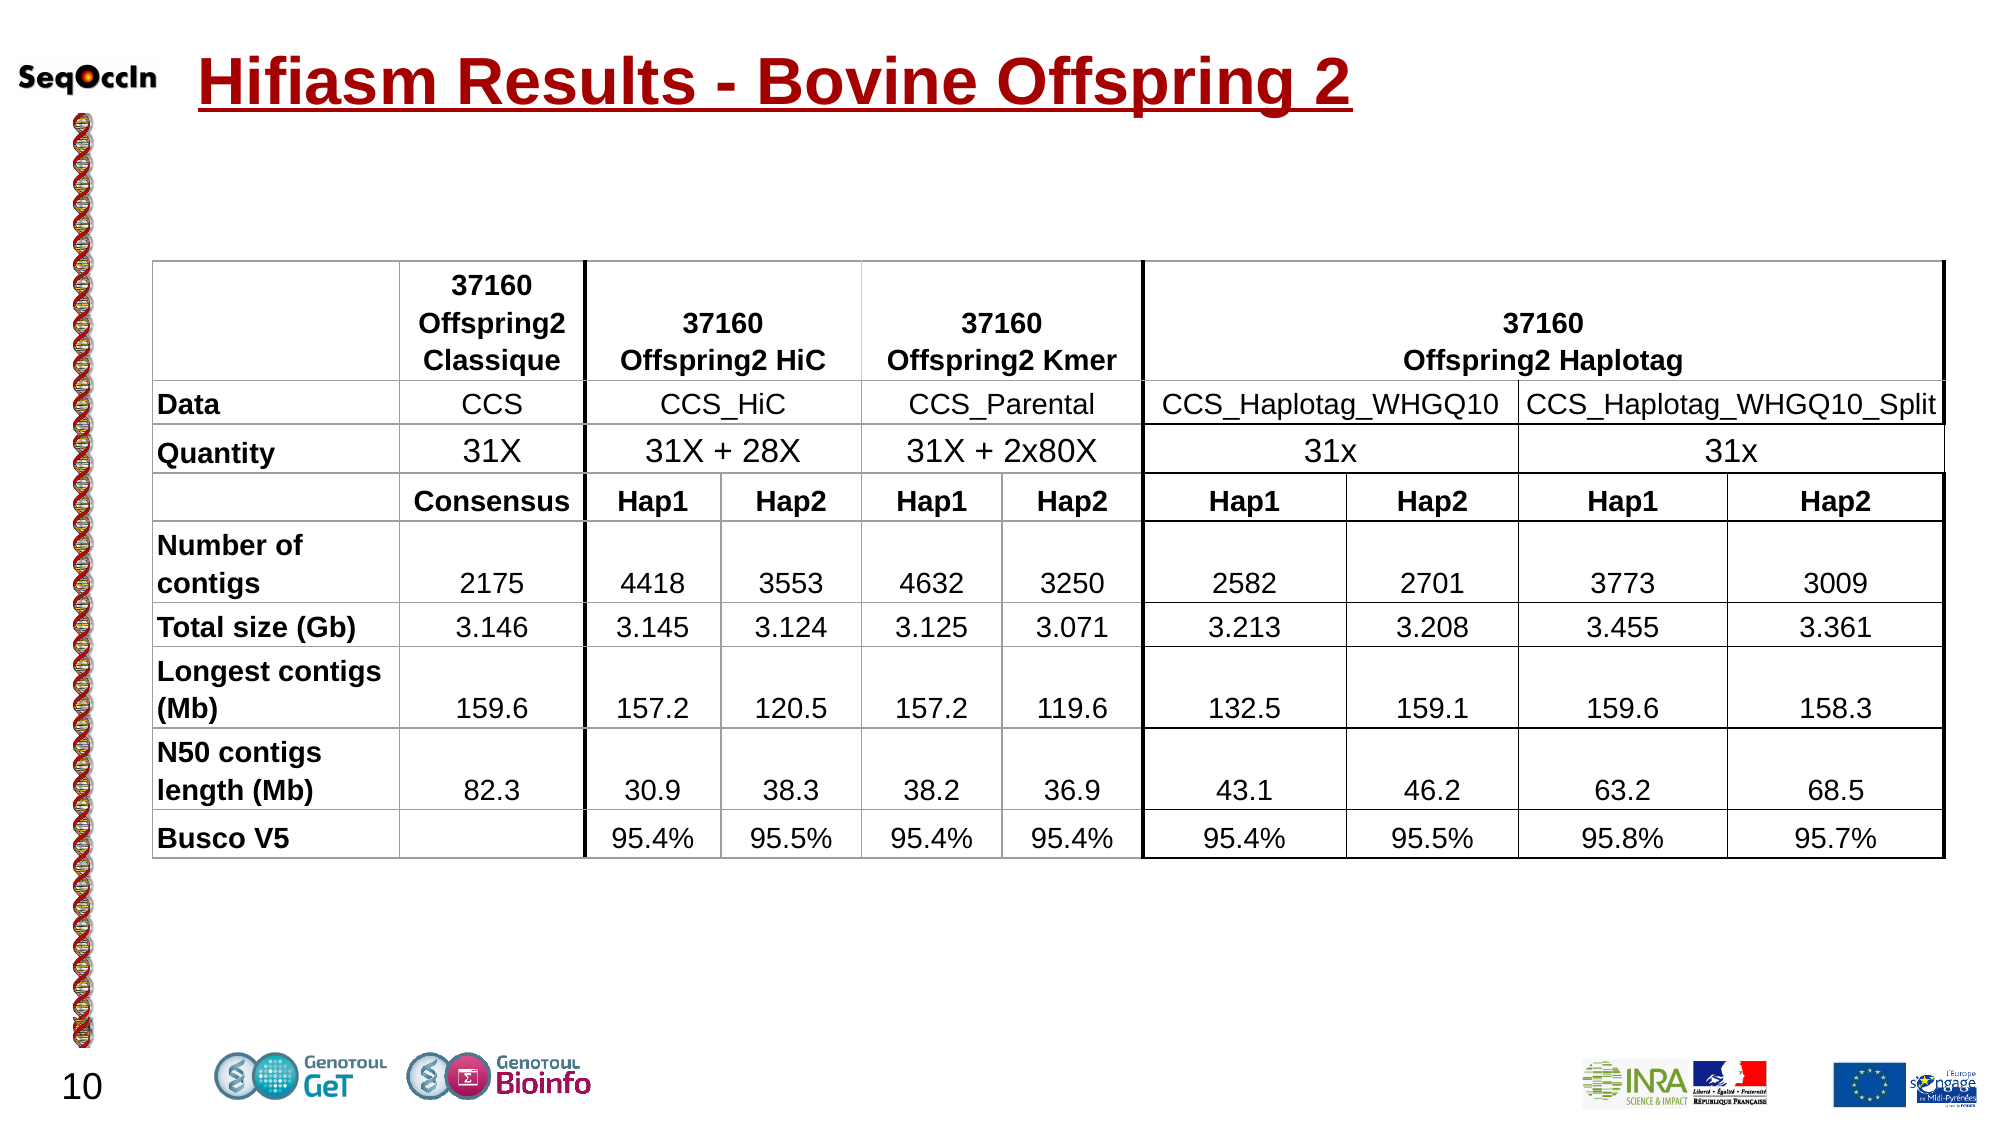

Hifiasm Results - Bovine Offspring 2
| | 37160 Offspring2 Classique | 37160 Offspring2 HiC | | 37160 Offspring2 Kmer | | 37160 Offspring2 Haplotag | | | |
| --- | --- | --- | --- | --- | --- | --- | --- | --- | --- |
| Data | CCS | CCS\_HiC | | CCS\_Parental | | CCS\_Haplotag\_WHGQ10 | | CCS\_Haplotag\_WHGQ10\_Split | |
| Quantity | 31X | 31X + 28X | | 31X + 2x80X | | 31x | | 31x | |
| | Consensus | Hap1 | Hap2 | Hap1 | Hap2 | Hap1 | Hap2 | Hap1 | Hap2 |
| Number of contigs | 2175 | 4418 | 3553 | 4632 | 3250 | 2582 | 2701 | 3773 | 3009 |
| Total size (Gb) | 3.146 | 3.145 | 3.124 | 3.125 | 3.071 | 3.213 | 3.208 | 3.455 | 3.361 |
| Longest contigs (Mb) | 159.6 | 157.2 | 120.5 | 157.2 | 119.6 | 132.5 | 159.1 | 159.6 | 158.3 |
| N50 contigs length (Mb) | 82.3 | 30.9 | 38.3 | 38.2 | 36.9 | 43.1 | 46.2 | 63.2 | 68.5 |
| Busco V5 | | 95.4% | 95.5% | 95.4% | 95.4% | 95.4% | 95.5% | 95.8% | 95.7% |